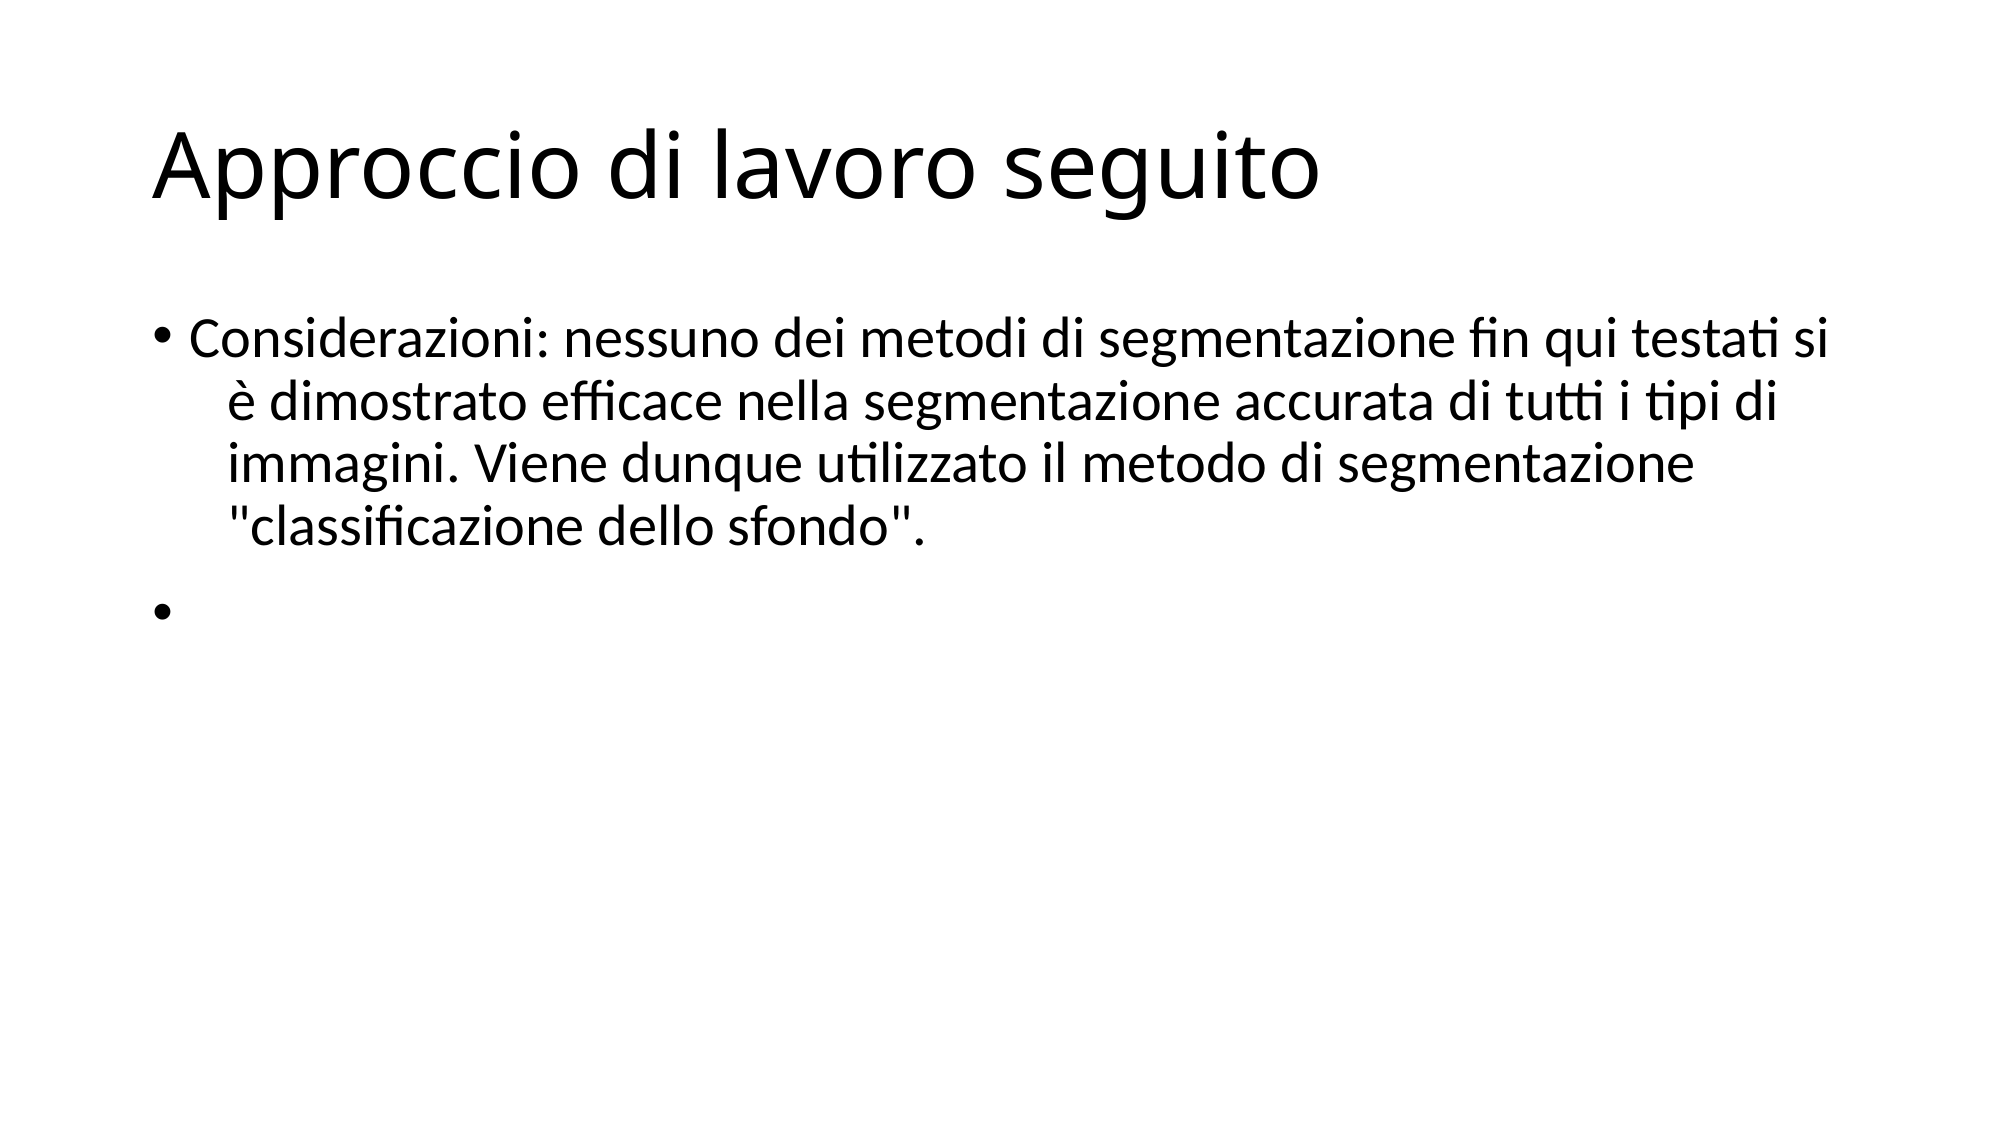

# Approccio di lavoro seguito
Considerazioni: nessuno dei metodi di segmentazione fin qui testati si è dimostrato efficace nella segmentazione accurata di tutti i tipi di immagini. Viene dunque utilizzato il metodo di segmentazione "classificazione dello sfondo".